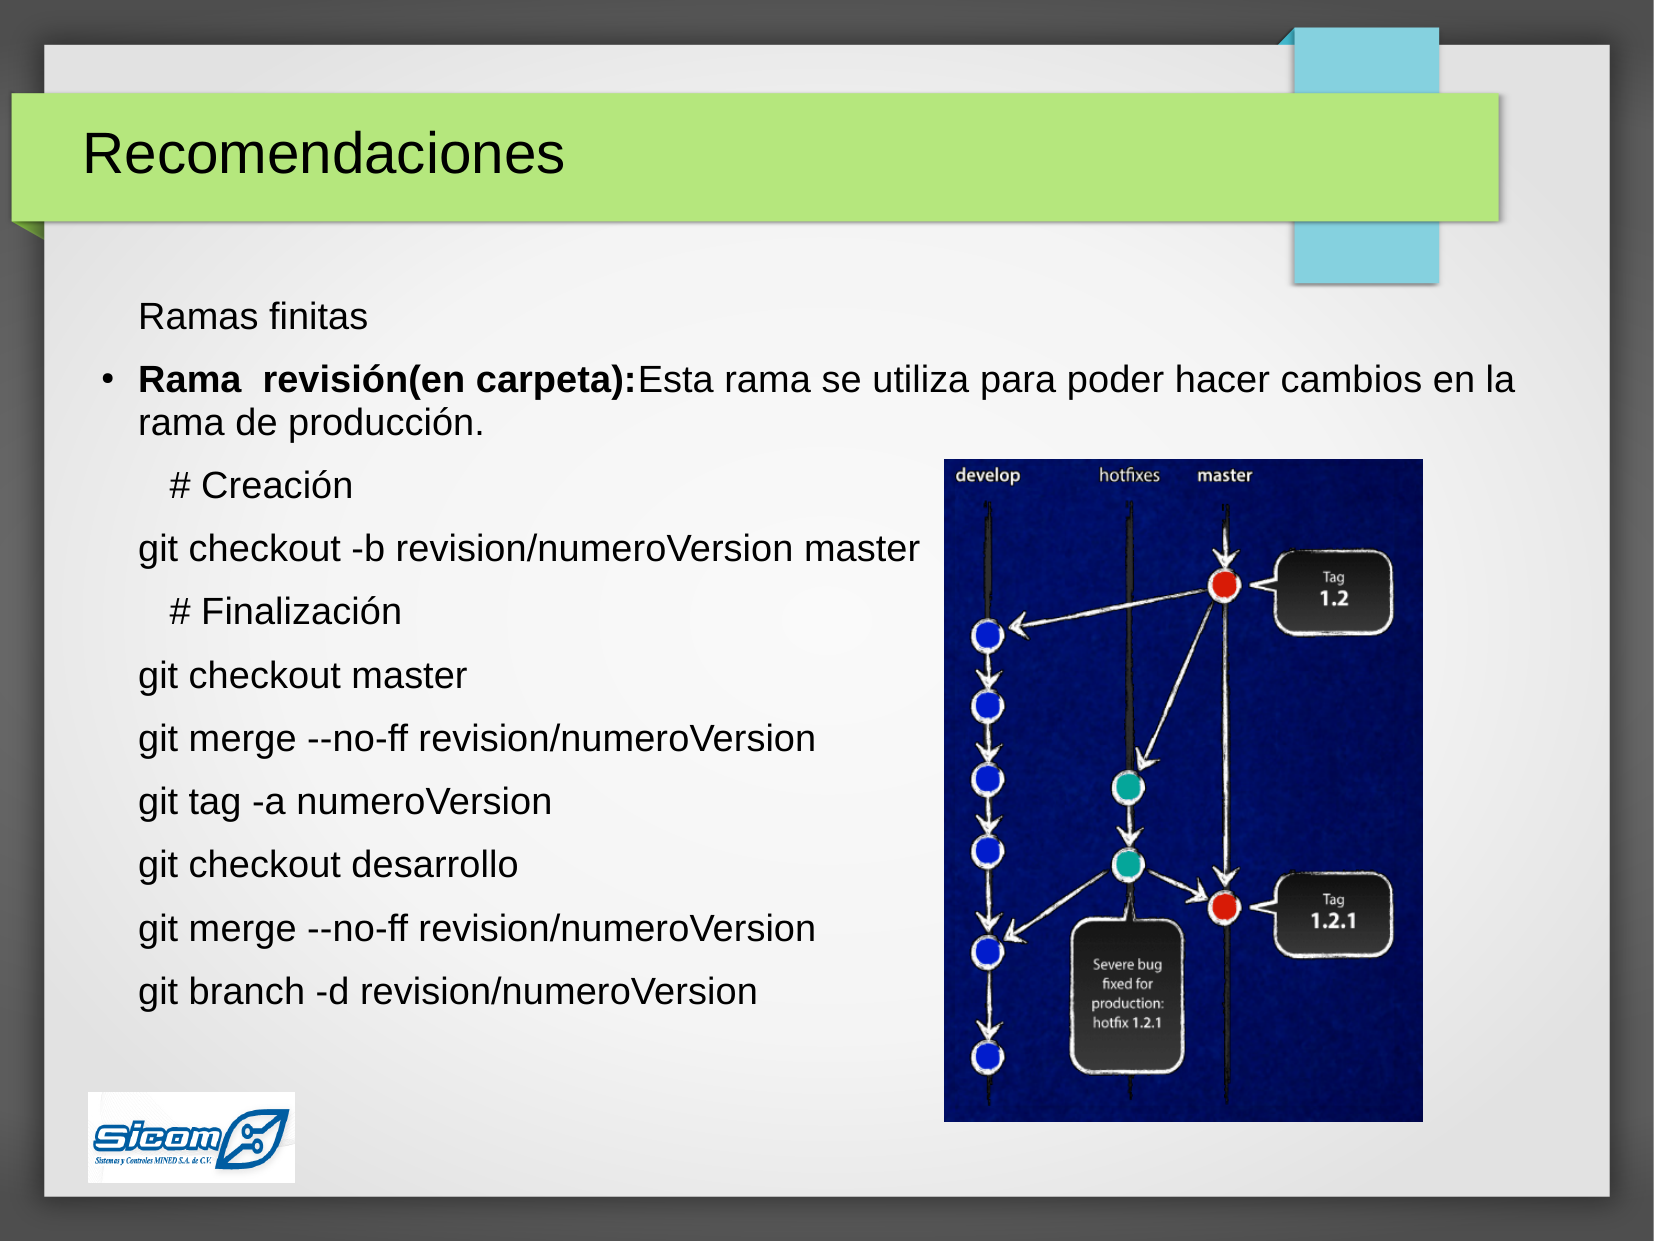

# Recomendaciones
Ramas finitas
Rama revisión(en carpeta):Esta rama se utiliza para poder hacer cambios en la rama de producción.
 # Creación
git checkout -b revision/numeroVersion master
 # Finalización
git checkout master
git merge --no-ff revision/numeroVersion
git tag -a numeroVersion
git checkout desarrollo
git merge --no-ff revision/numeroVersion
git branch -d revision/numeroVersion